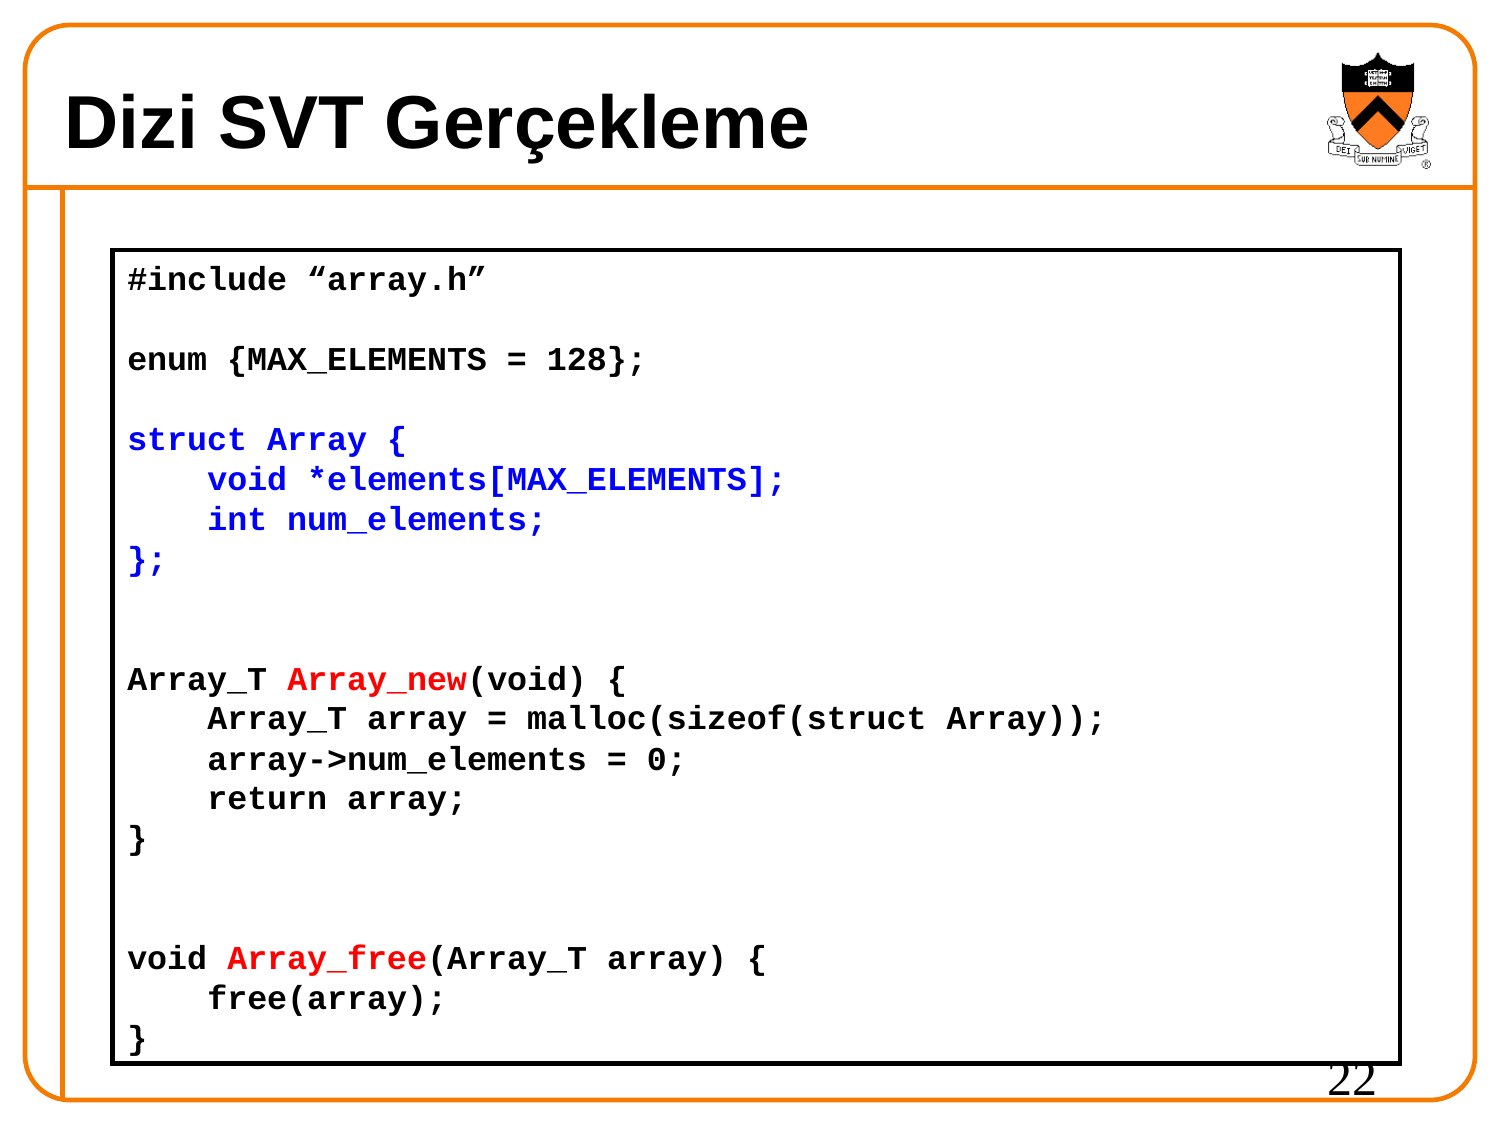

# Dizi SVT Gerçekleme
#include “array.h”
enum {MAX_ELEMENTS = 128};
struct Array {
 void *elements[MAX_ELEMENTS];
 int num_elements;
};
Array_T Array_new(void) {
 Array_T array = malloc(sizeof(struct Array));
 array->num_elements = 0;
 return array;
}
void Array_free(Array_T array) {
 free(array);
}
22